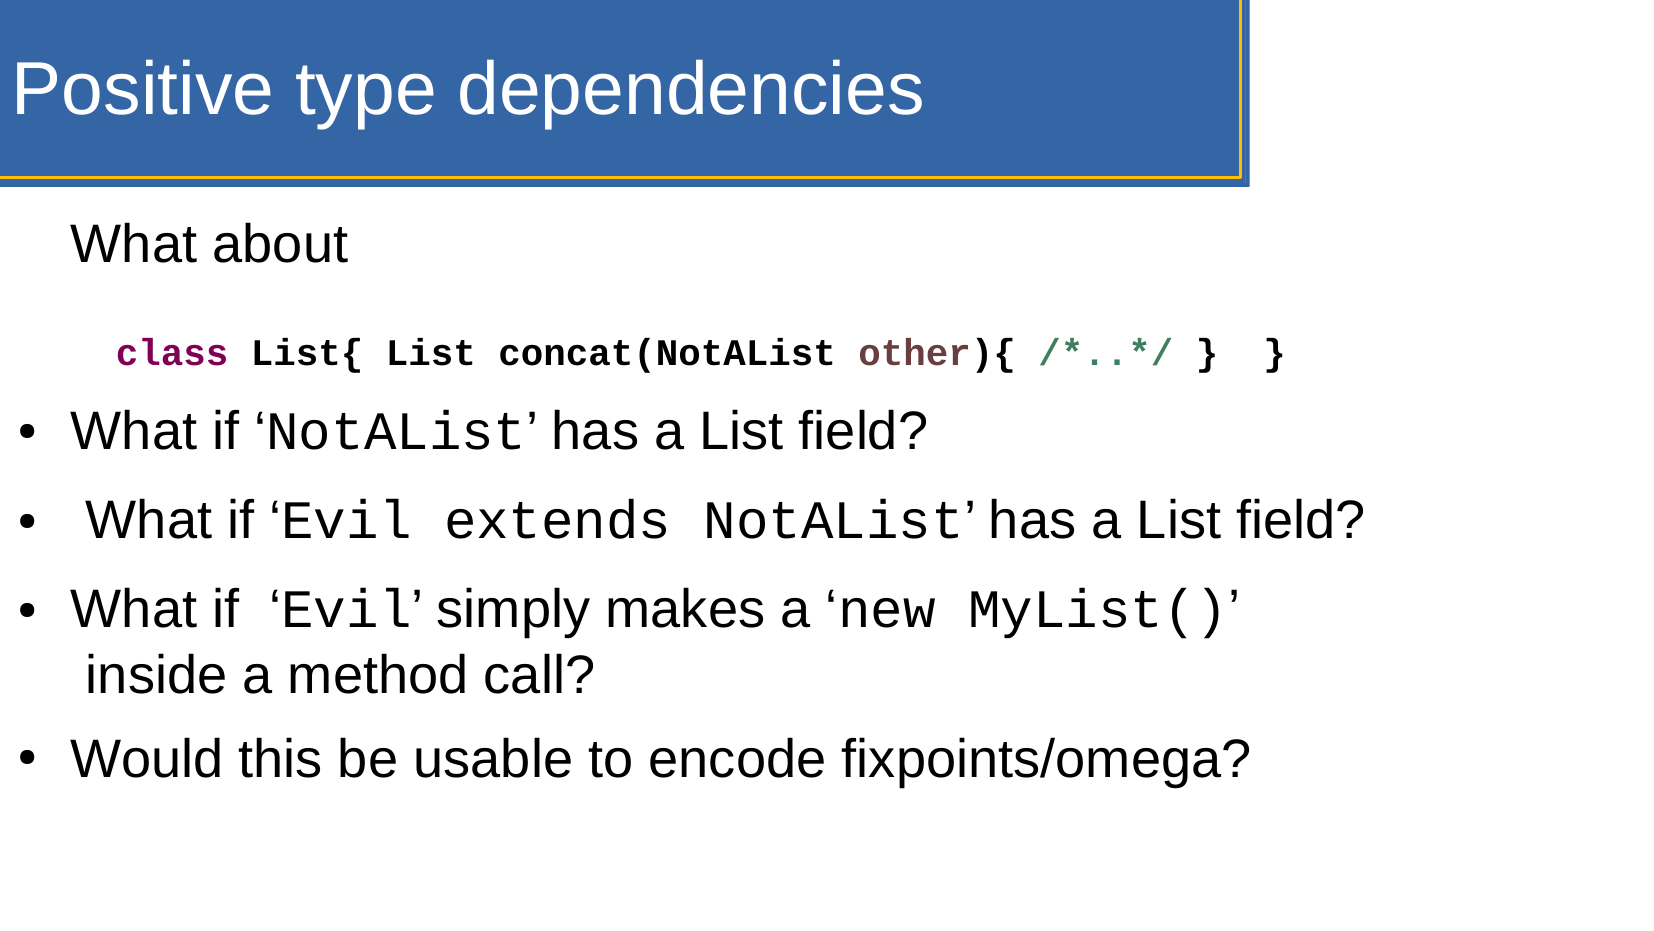

# Positive type dependencies
What about
 class List{ List concat(NotAList other){ /*..*/ } }
What if ‘NotAList’ has a List field?
 What if ‘Evil extends NotAList’ has a List field?
What if ‘Evil’ simply makes a ‘new MyList()’
 inside a method call?
Would this be usable to encode fixpoints/omega?